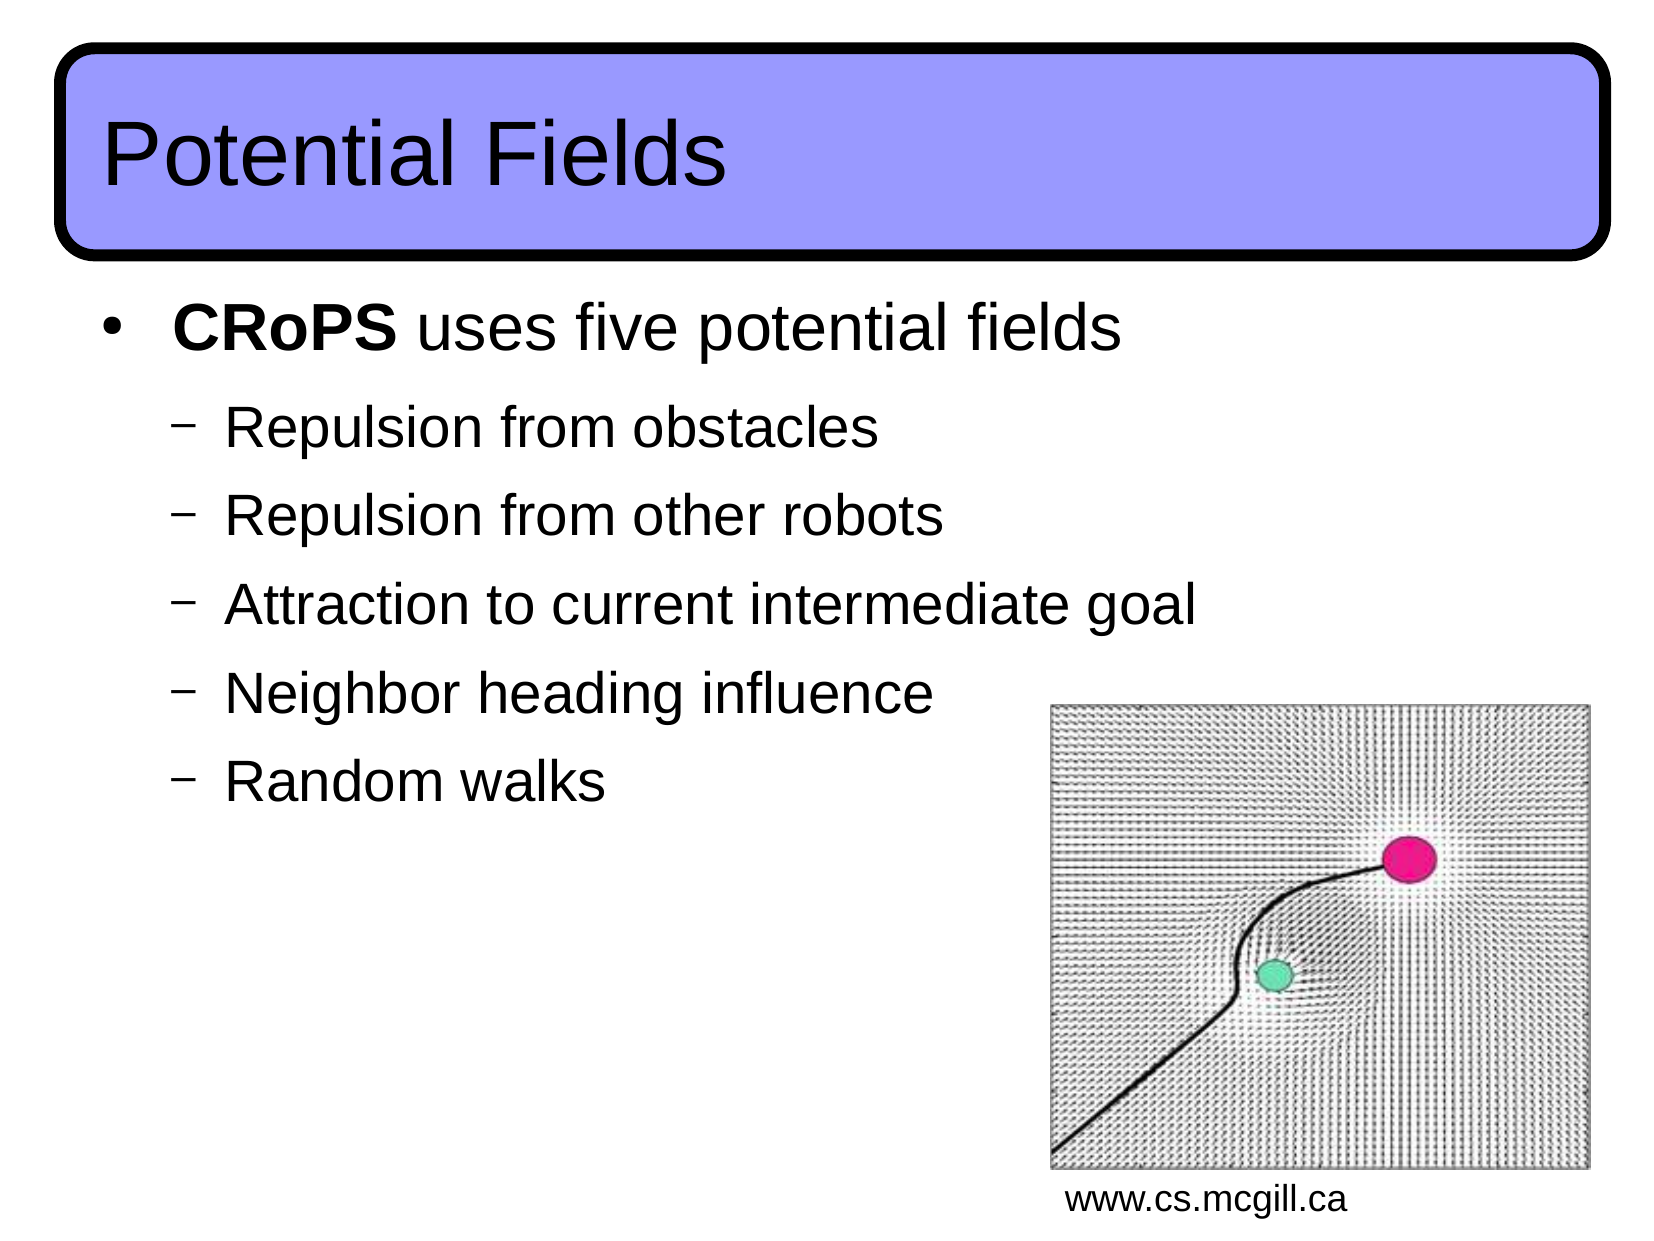

Swarm Motion
Potential Fields
# CRoPS uses five potential fields
Repulsion from obstacles
Repulsion from other robots
Attraction to current intermediate goal
Neighbor heading influence
Random walks
www.cs.mcgill.ca